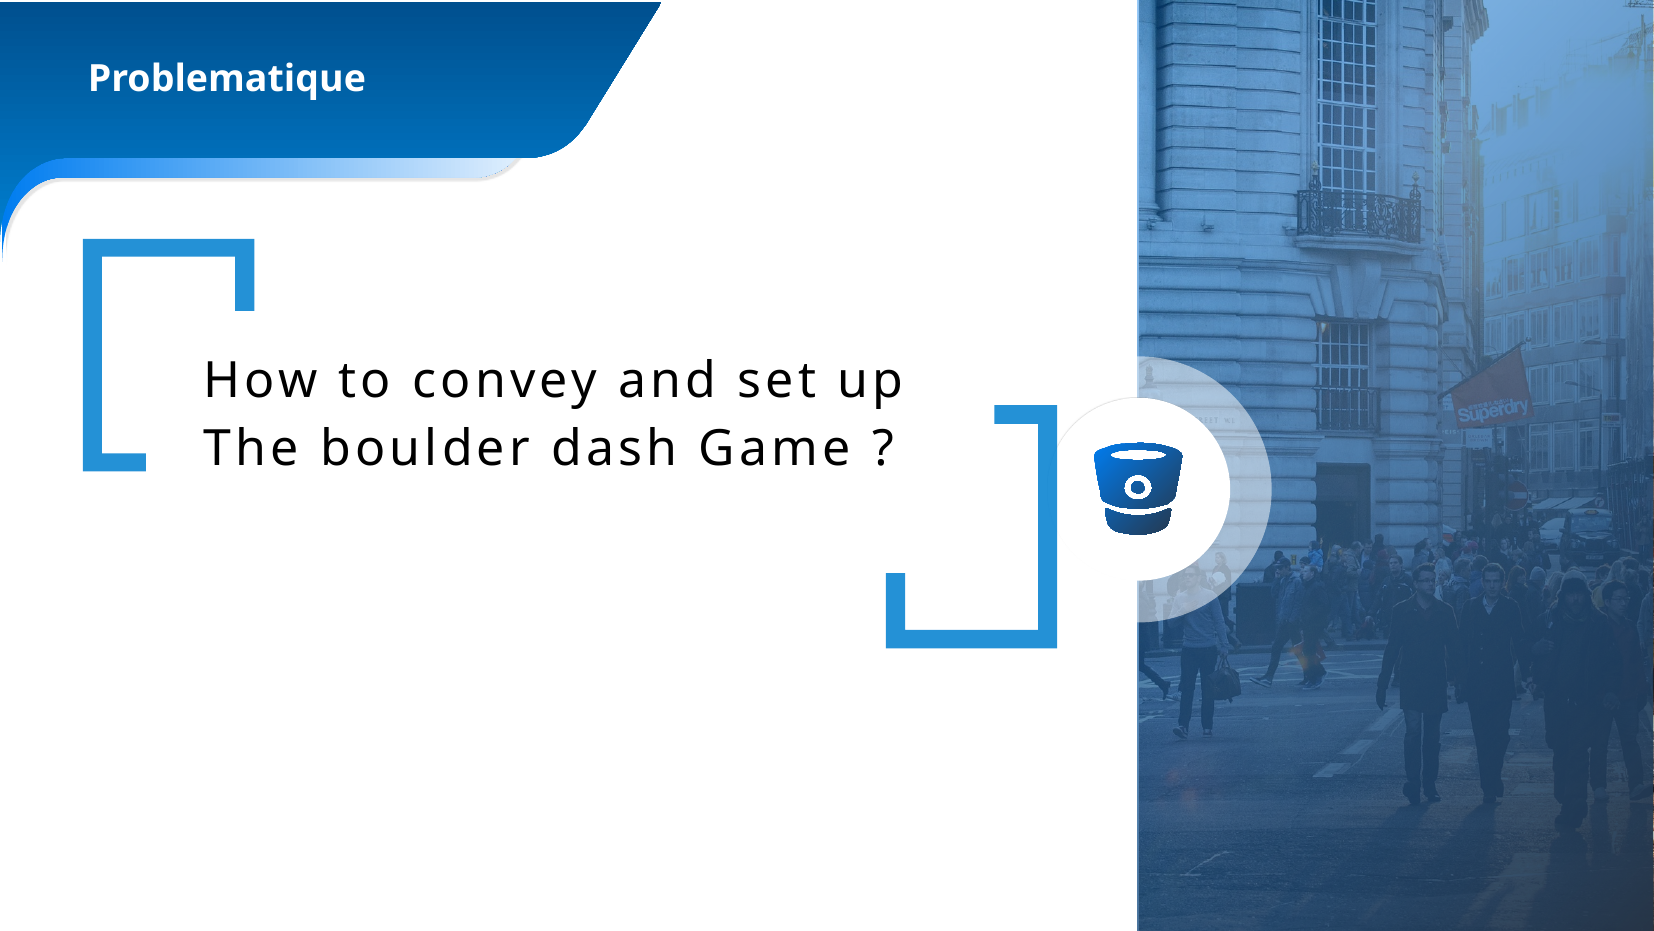

Problematique
How to convey and set up
The boulder dash Game ?